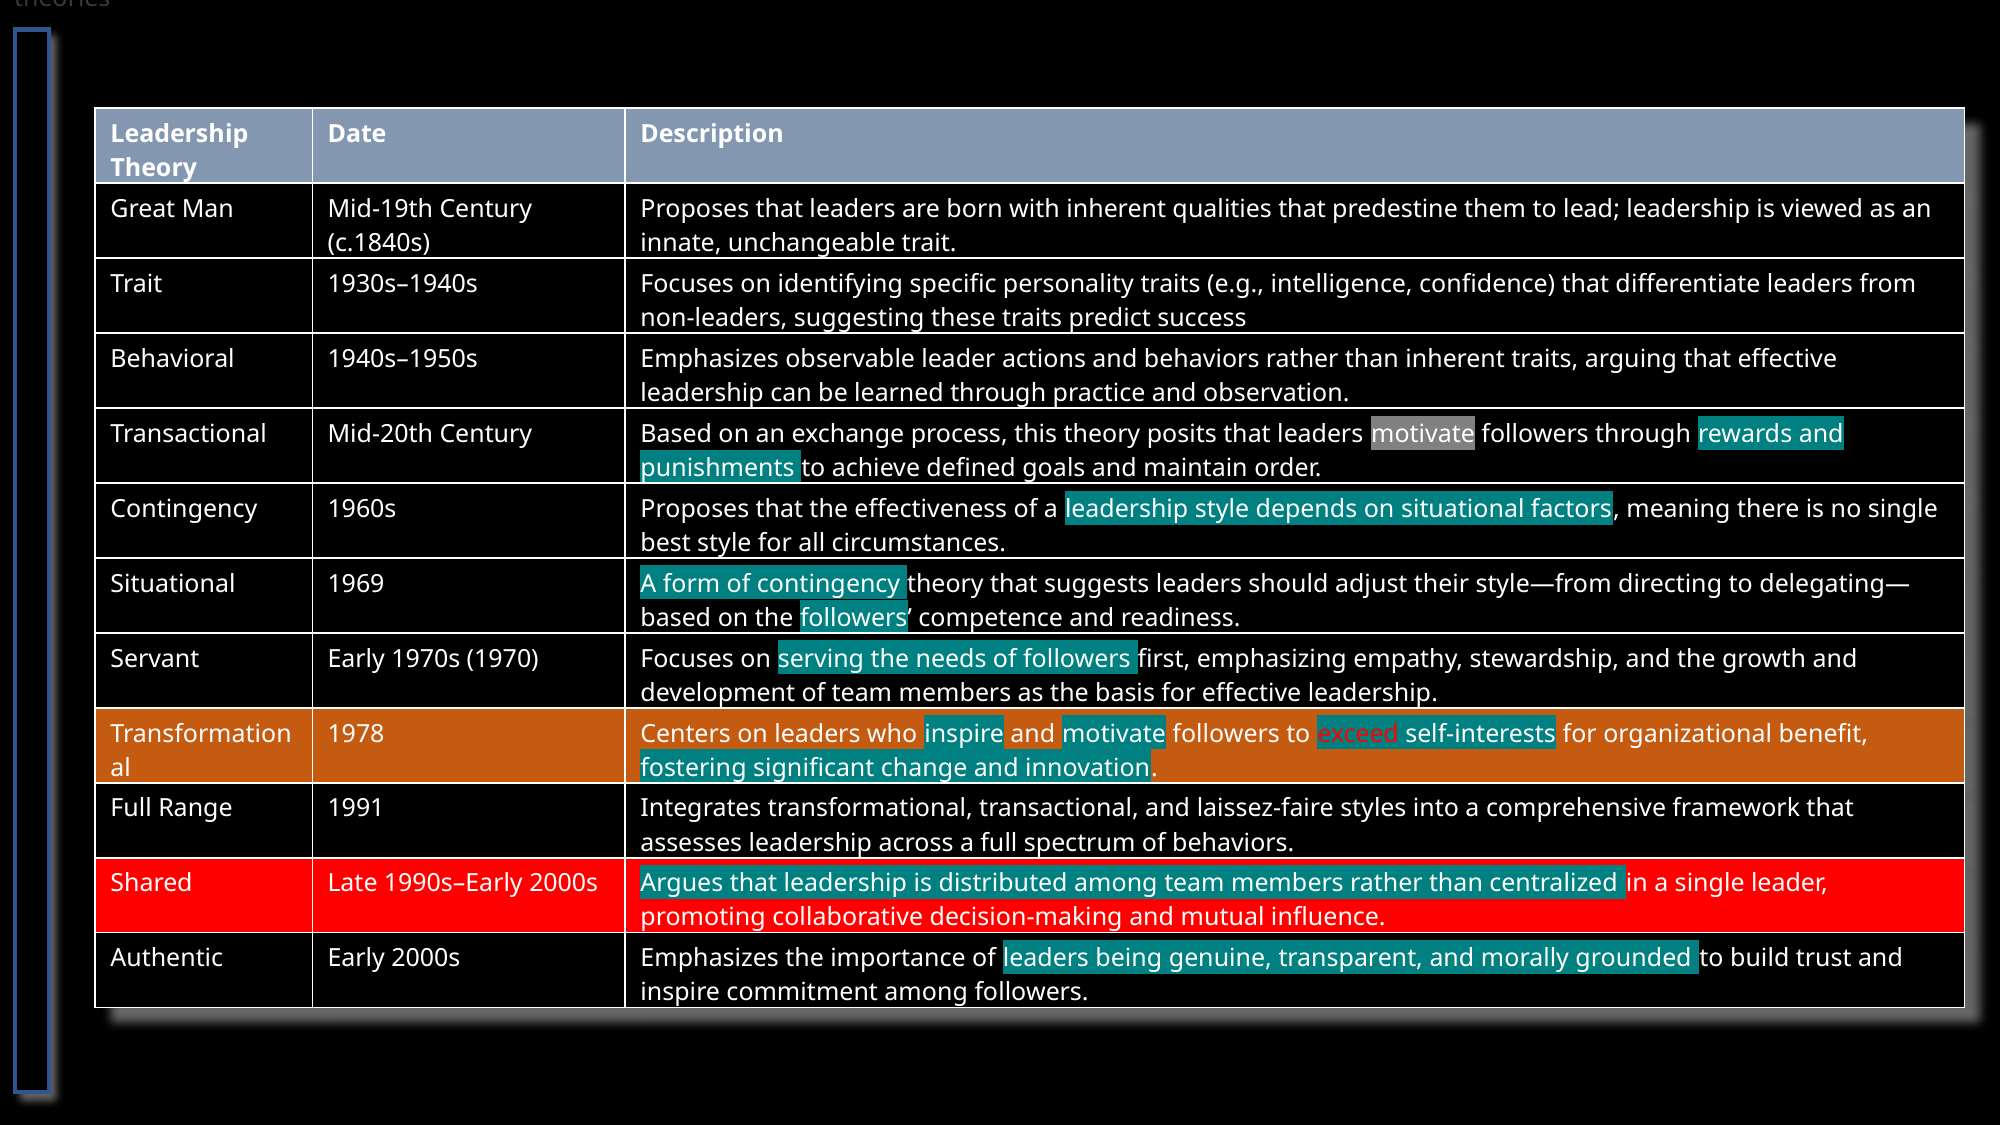

# 3. theories
| Leadership Theory | Date | Description |
| --- | --- | --- |
| Great Man | Mid-19th Century (c.1840s) | Proposes that leaders are born with inherent qualities that predestine them to lead; leadership is viewed as an innate, unchangeable trait. |
| Trait | 1930s–1940s | Focuses on identifying specific personality traits (e.g., intelligence, confidence) that differentiate leaders from non-leaders, suggesting these traits predict success |
| Behavioral | 1940s–1950s | Emphasizes observable leader actions and behaviors rather than inherent traits, arguing that effective leadership can be learned through practice and observation. |
| Transactional | Mid-20th Century | Based on an exchange process, this theory posits that leaders motivate followers through rewards and punishments to achieve defined goals and maintain order. |
| Contingency | 1960s | Proposes that the effectiveness of a leadership style depends on situational factors, meaning there is no single best style for all circumstances. |
| Situational | 1969 | A form of contingency theory that suggests leaders should adjust their style—from directing to delegating—based on the followers’ competence and readiness. |
| Servant | Early 1970s (1970) | Focuses on serving the needs of followers first, emphasizing empathy, stewardship, and the growth and development of team members as the basis for effective leadership. |
| Transformational | 1978 | Centers on leaders who inspire and motivate followers to exceed self-interests for organizational benefit, fostering significant change and innovation. |
| Full Range | 1991 | Integrates transformational, transactional, and laissez-faire styles into a comprehensive framework that assesses leadership across a full spectrum of behaviors. |
| Shared | Late 1990s–Early 2000s | Argues that leadership is distributed among team members rather than centralized in a single leader, promoting collaborative decision-making and mutual influence. |
| Authentic | Early 2000s | Emphasizes the importance of leaders being genuine, transparent, and morally grounded to build trust and inspire commitment among followers. |